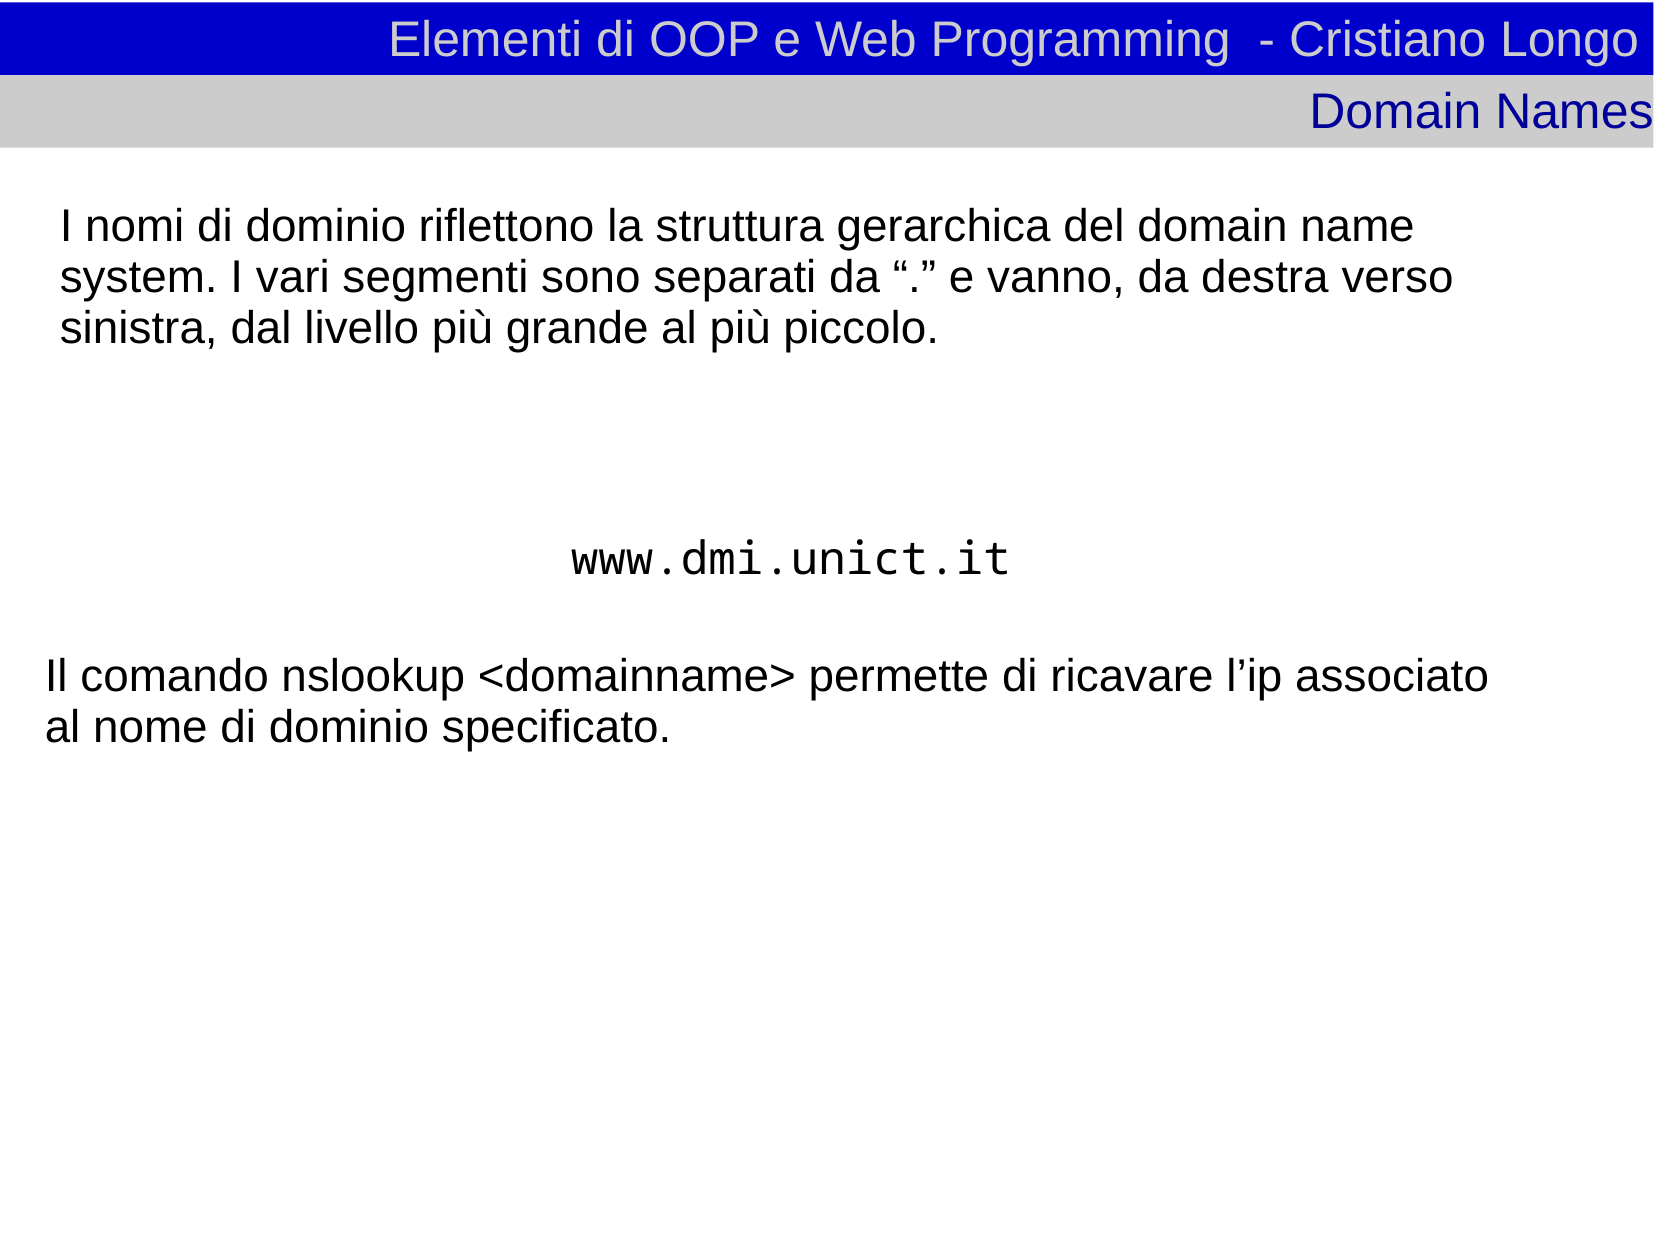

# Elementi di OOP e Web Programming - Cristiano Longo
Domain Names
I nomi di dominio riflettono la struttura gerarchica del domain name system. I vari segmenti sono separati da “.” e vanno, da destra verso sinistra, dal livello più grande al più piccolo.
www.dmi.unict.it
Il comando nslookup <domainname> permette di ricavare l’ip associato al nome di dominio specificato.